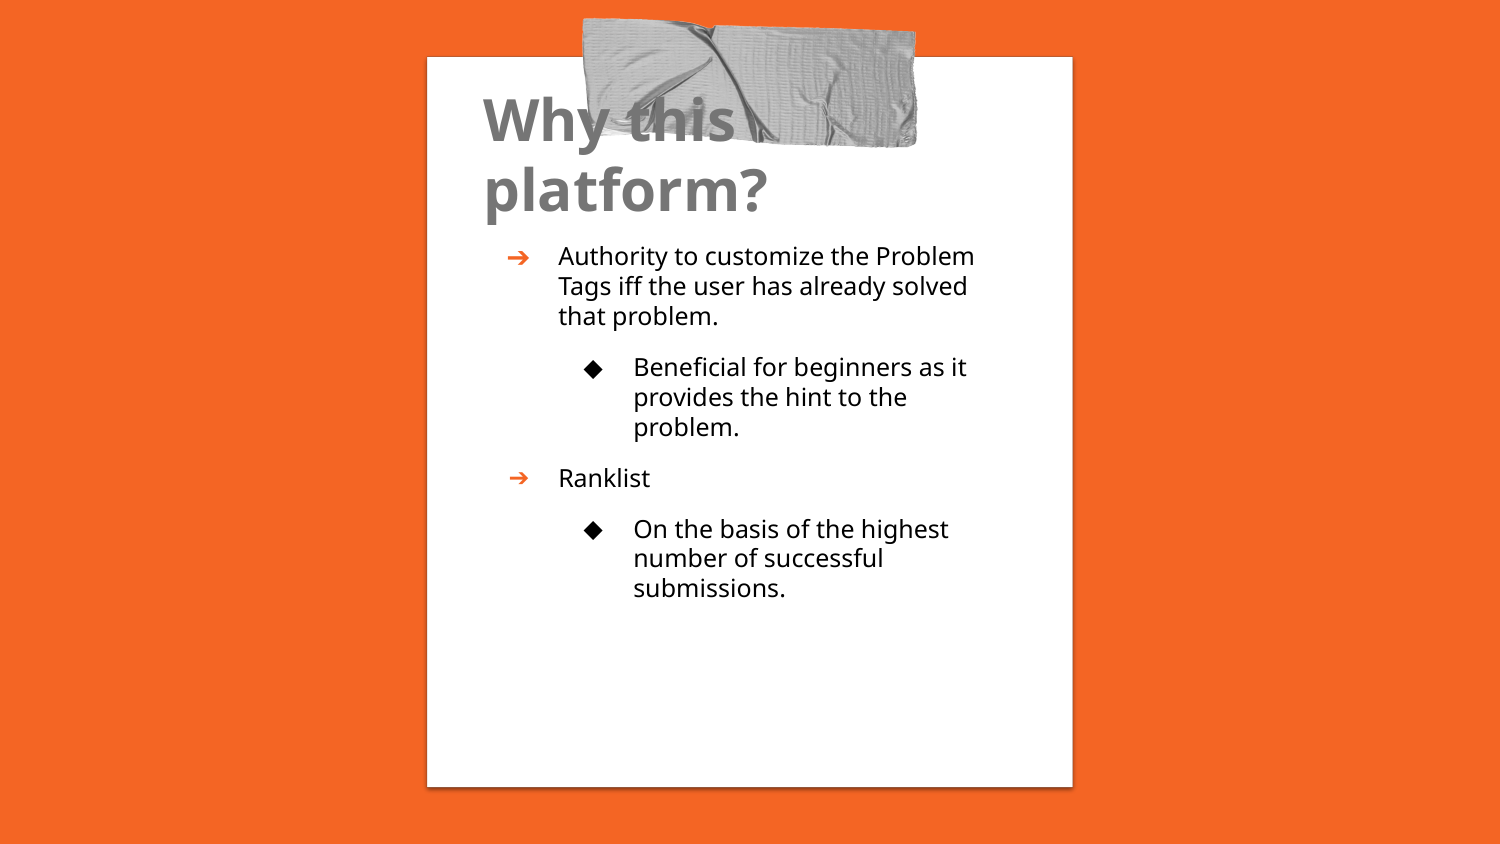

Why this platform?
# Authority to customize the Problem Tags iff the user has already solved that problem.
Beneficial for beginners as it provides the hint to the problem.
Ranklist
On the basis of the highest number of successful submissions.